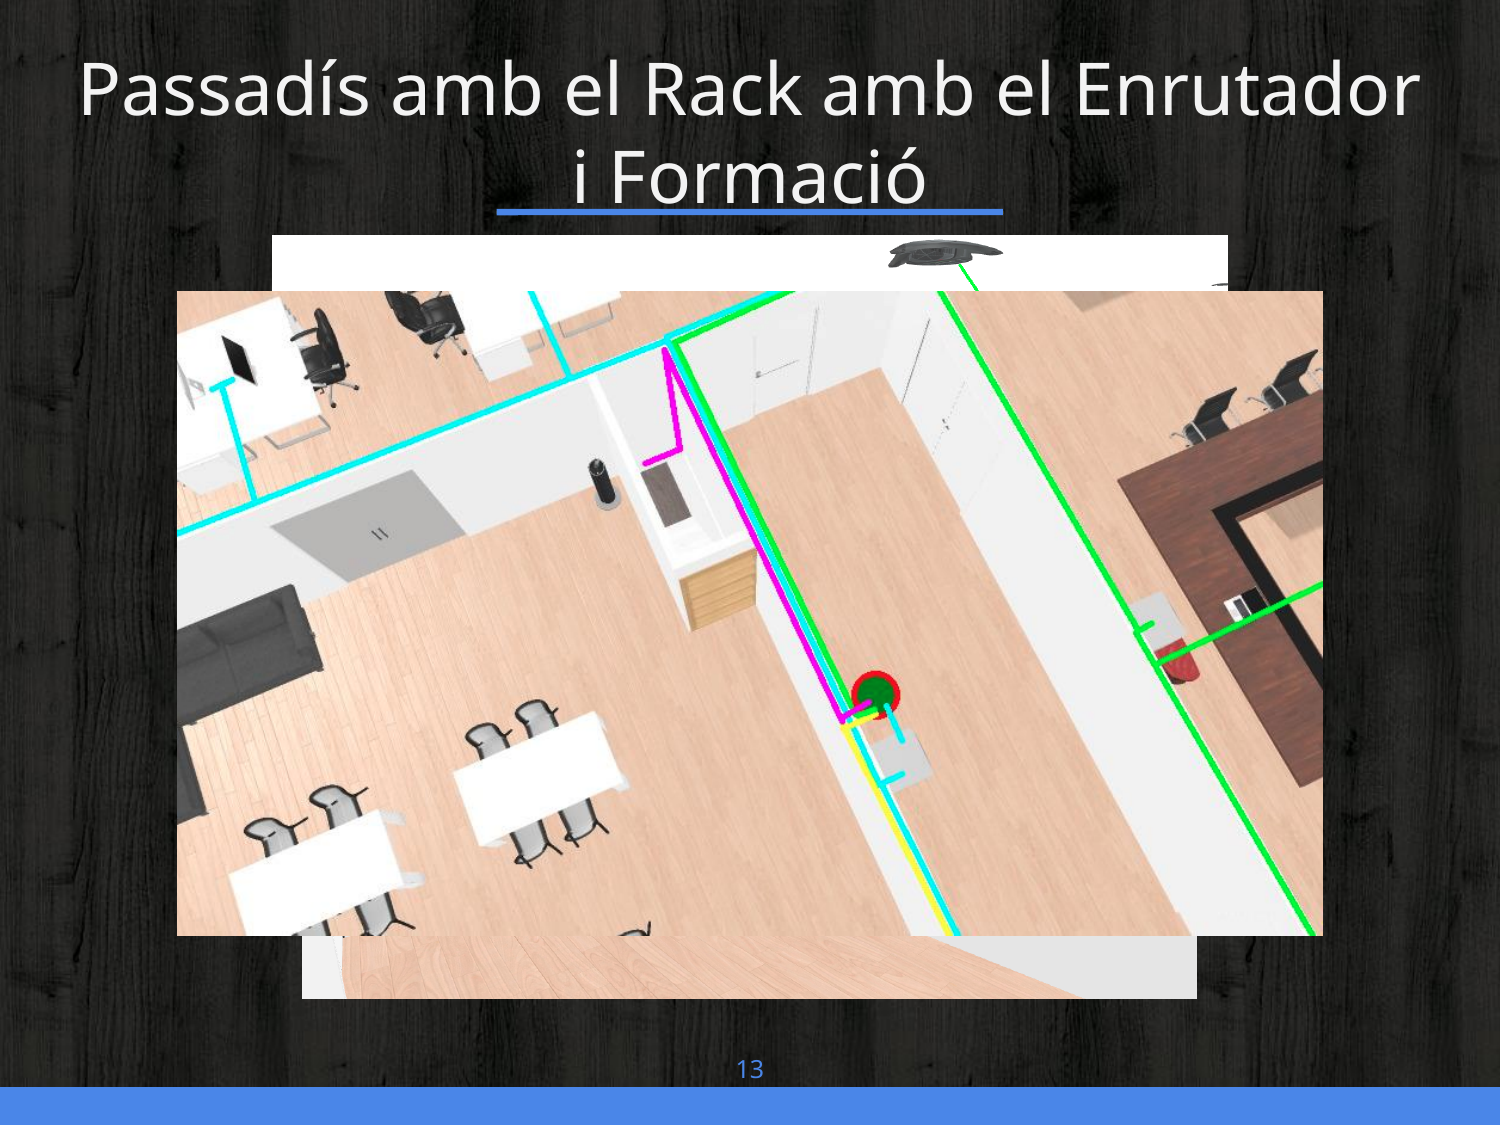

Passadís amb el Rack amb el Enrutador i Formació
13